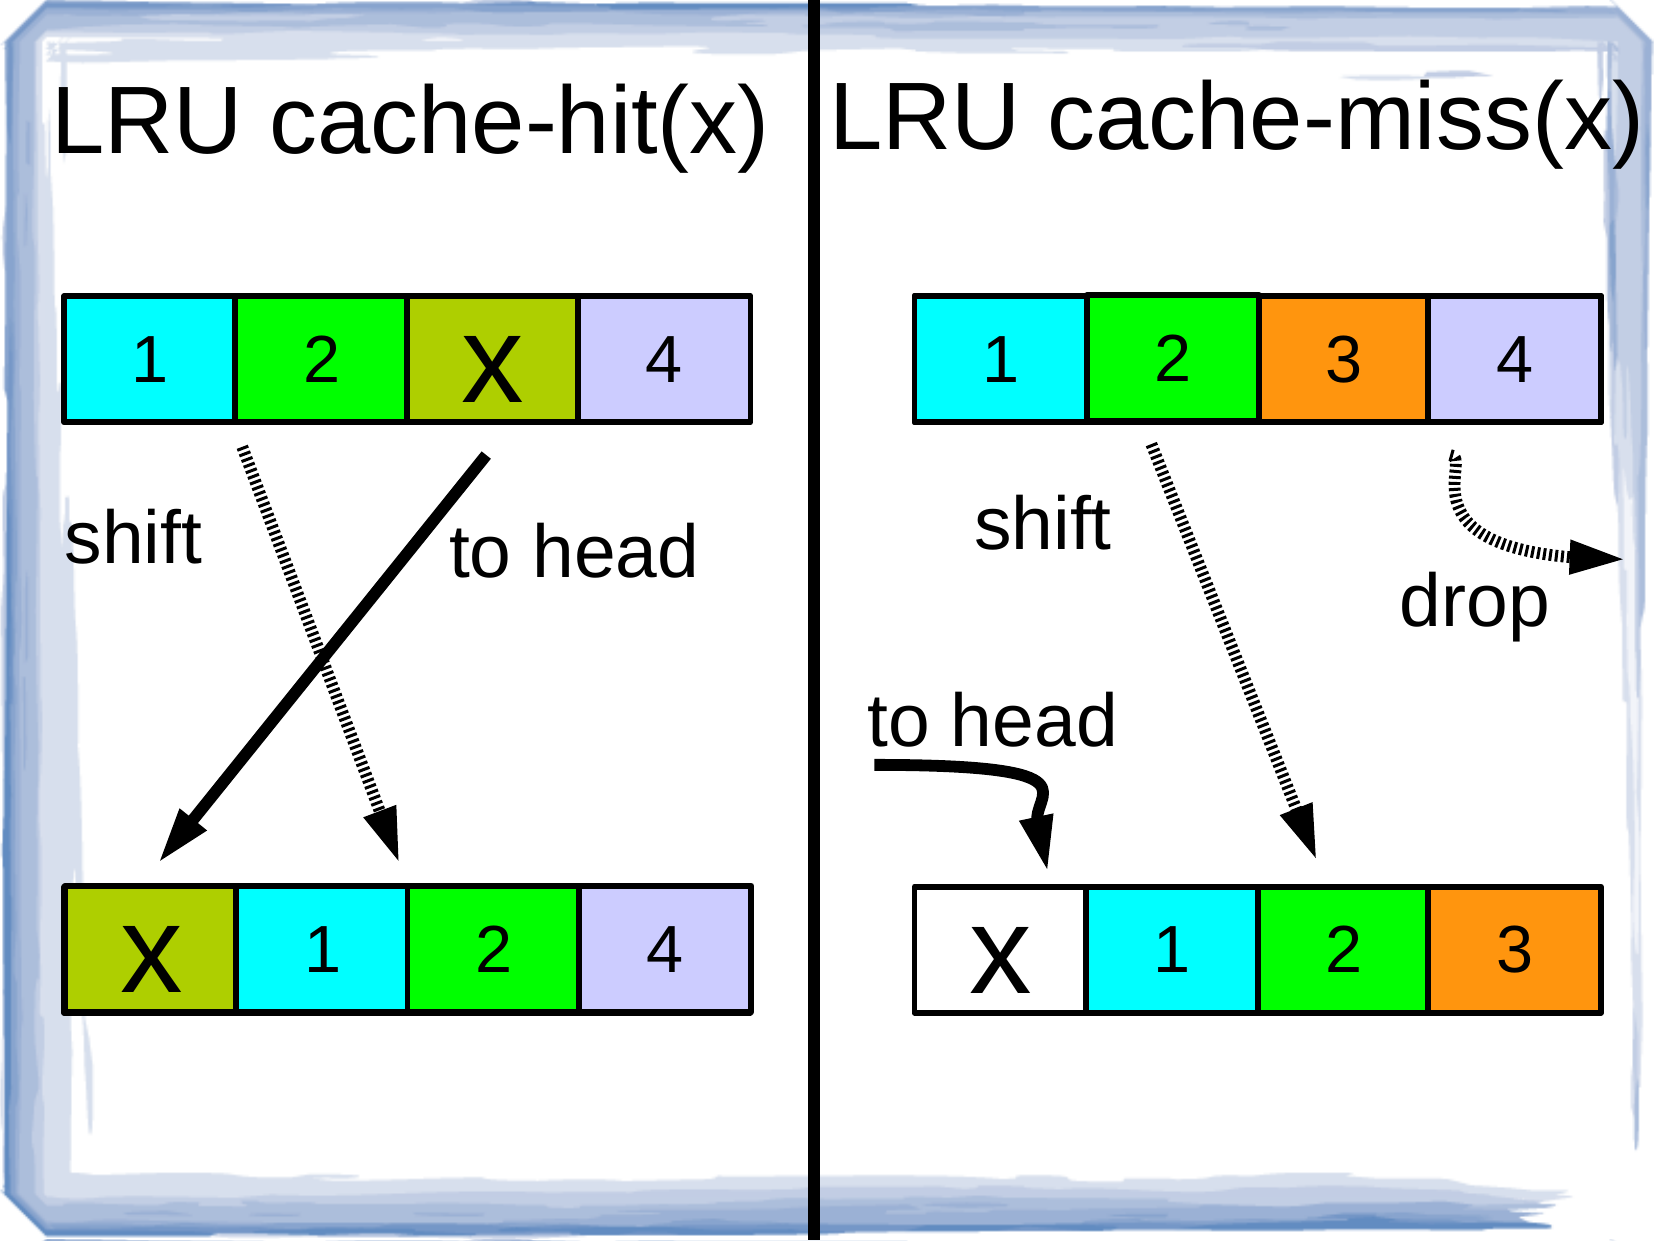

LRU cache-miss(x)
LRU cache-hit(x)
2
1
2
x
4
1
1
2
3
4
4
shift
shift
to head
drop
to head
x
1
2
4
x
1
2
4
x
1
1
2
3